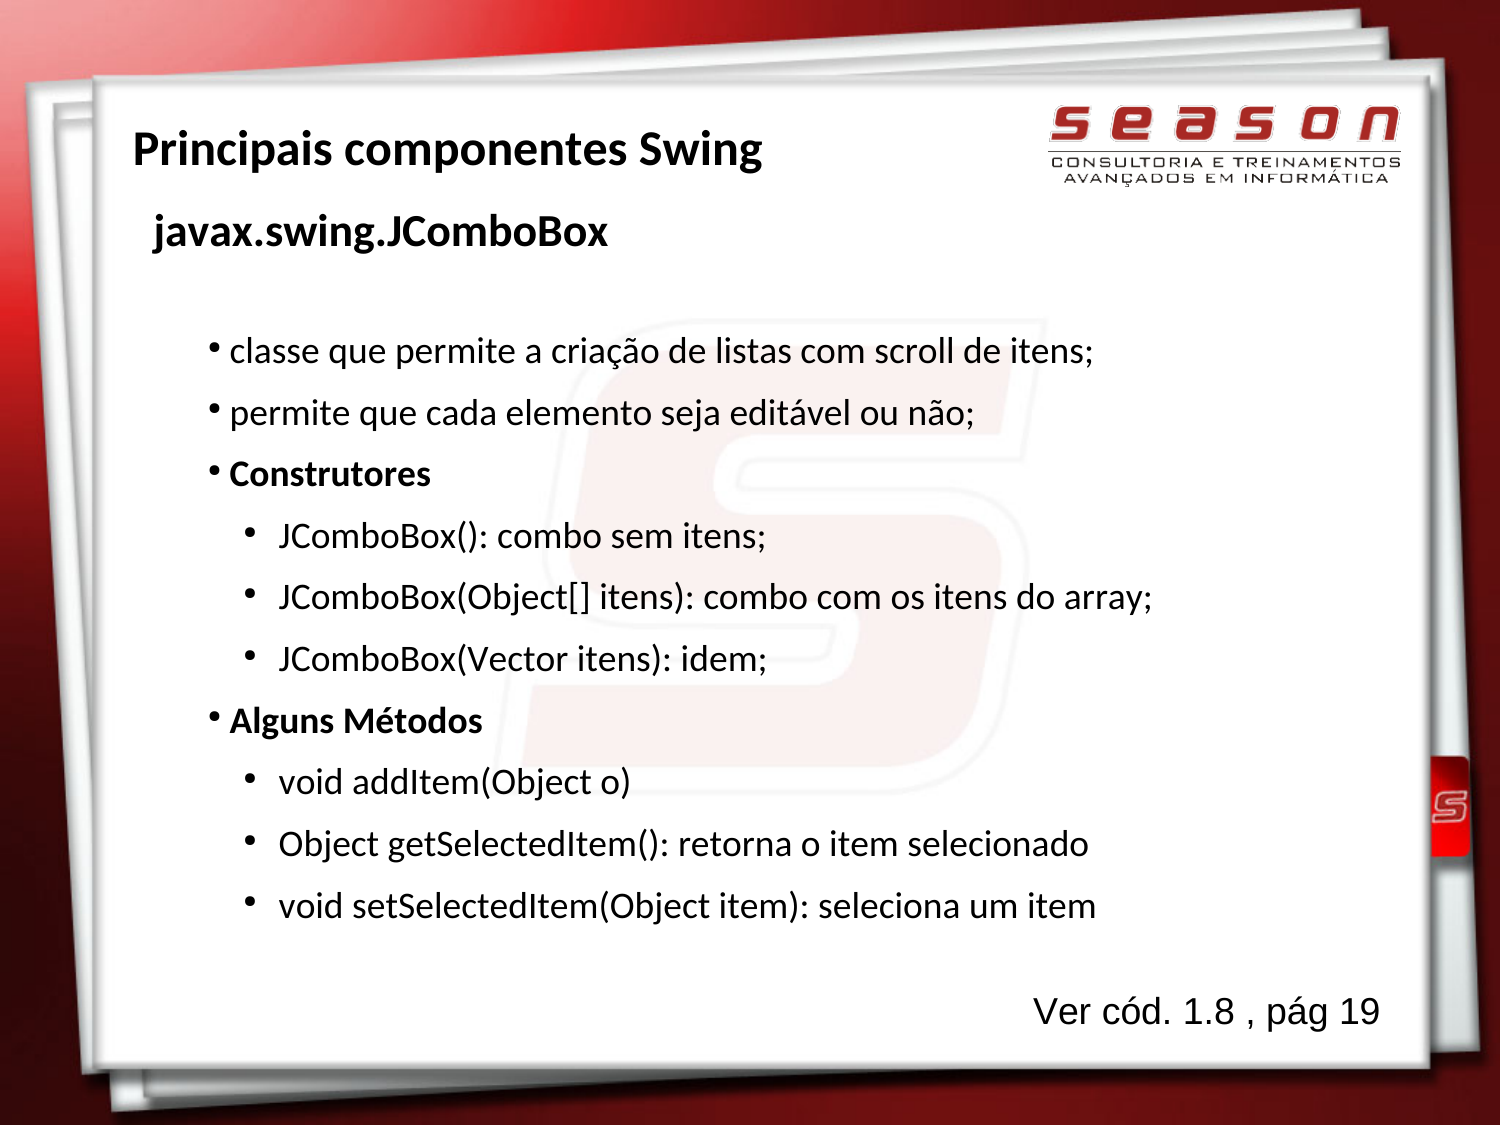

# Principais componentes Swing
javax.swing.JComboBox
 classe que permite a criação de listas com scroll de itens;
 permite que cada elemento seja editável ou não;
 Construtores
JComboBox(): combo sem itens;
JComboBox(Object[] itens): combo com os itens do array;
JComboBox(Vector itens): idem;
 Alguns Métodos
void addItem(Object o)
Object getSelectedItem(): retorna o item selecionado
void setSelectedItem(Object item): seleciona um item
Ver cód. 1.8 , pág 19